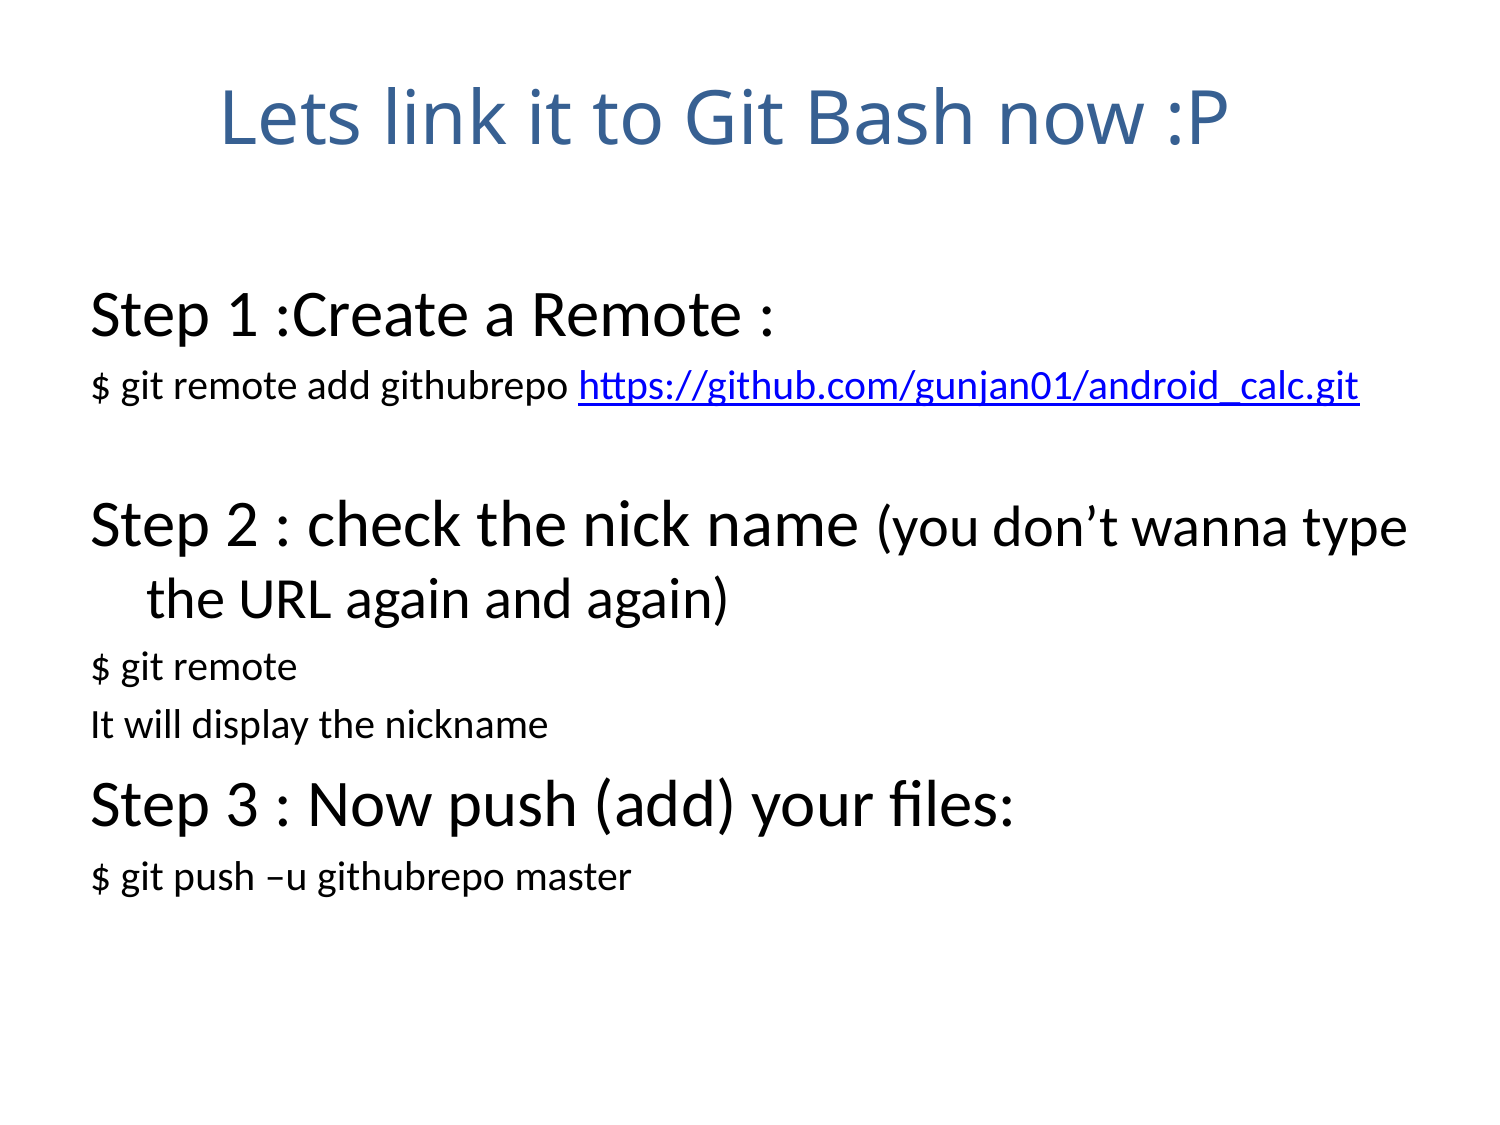

Lets link it to Git Bash now :P
# Step 1 :Create a Remote :
$ git remote add githubrepo https://github.com/gunjan01/android_calc.git
Step 2 : check the nick name (you don’t wanna type the URL again and again)
$ git remote
It will display the nickname
Step 3 : Now push (add) your files:
$ git push –u githubrepo master